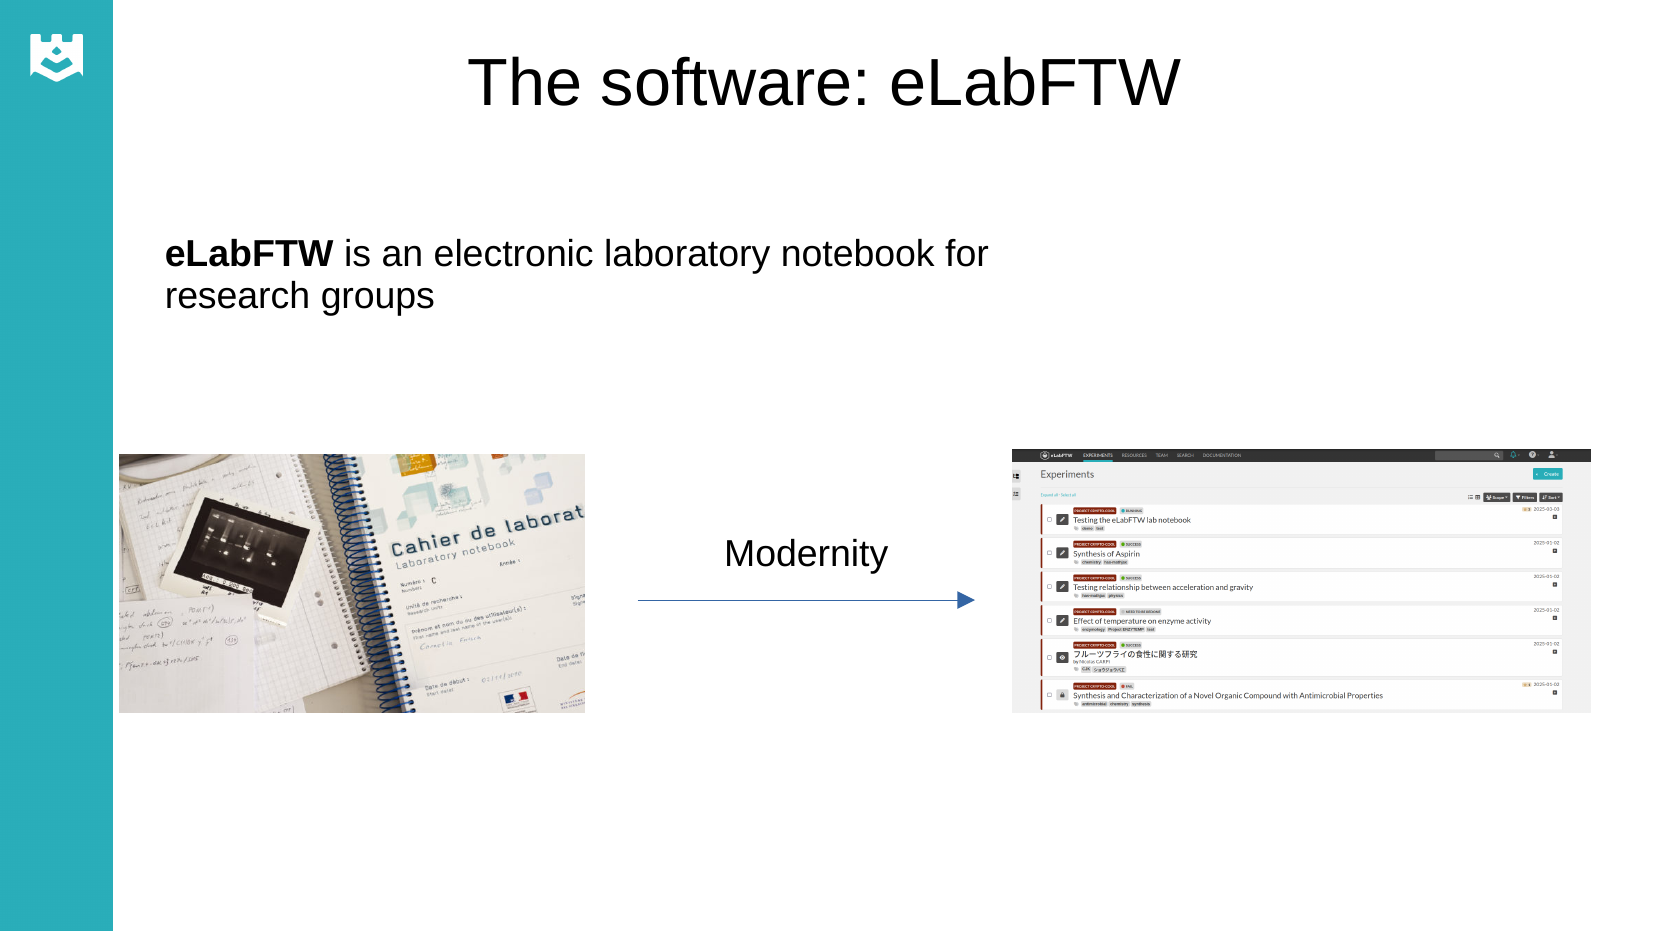

The software: eLabFTW
eLabFTW is an electronic laboratory notebook for
research groups
Modernity